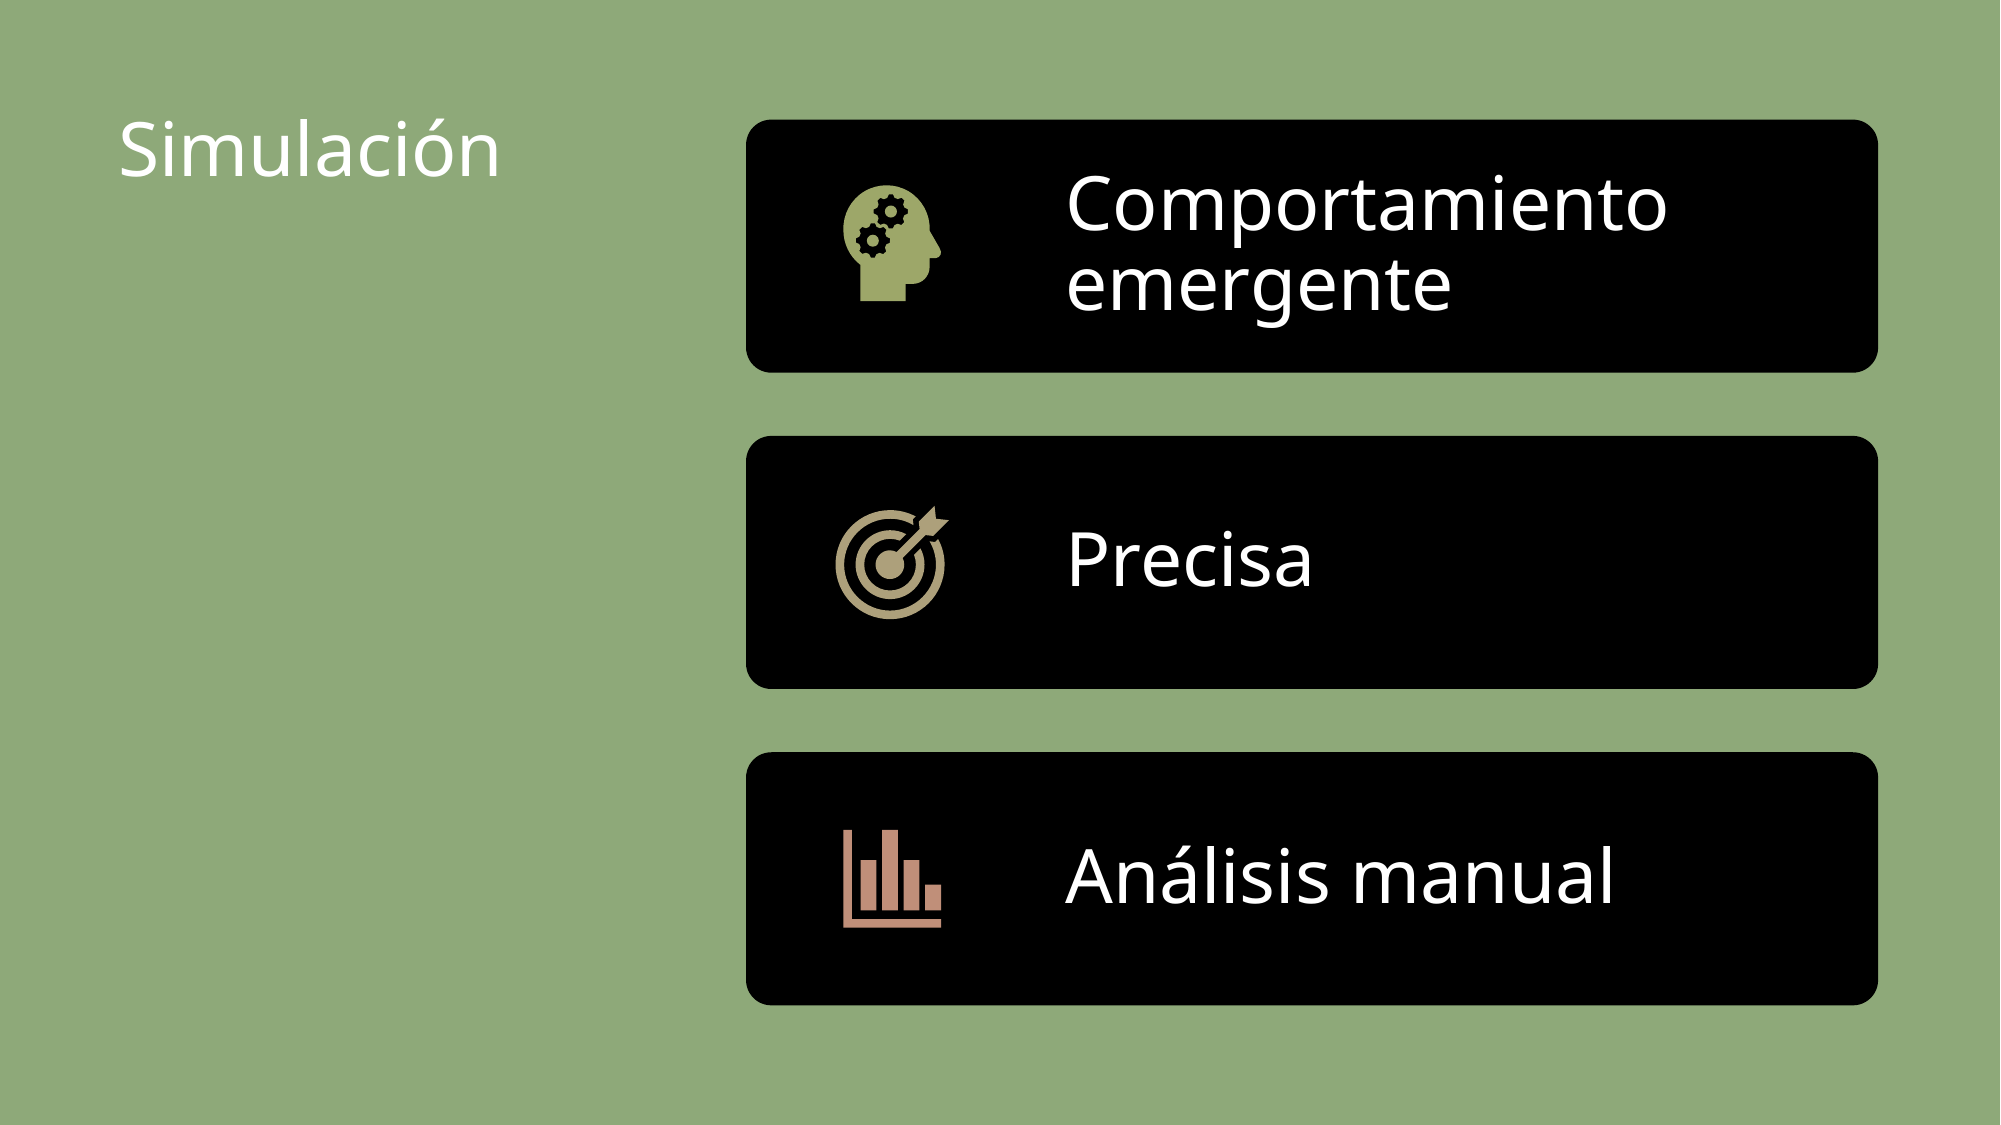

# Simulación
Comportamiento emergente
Precisa
Análisis manual